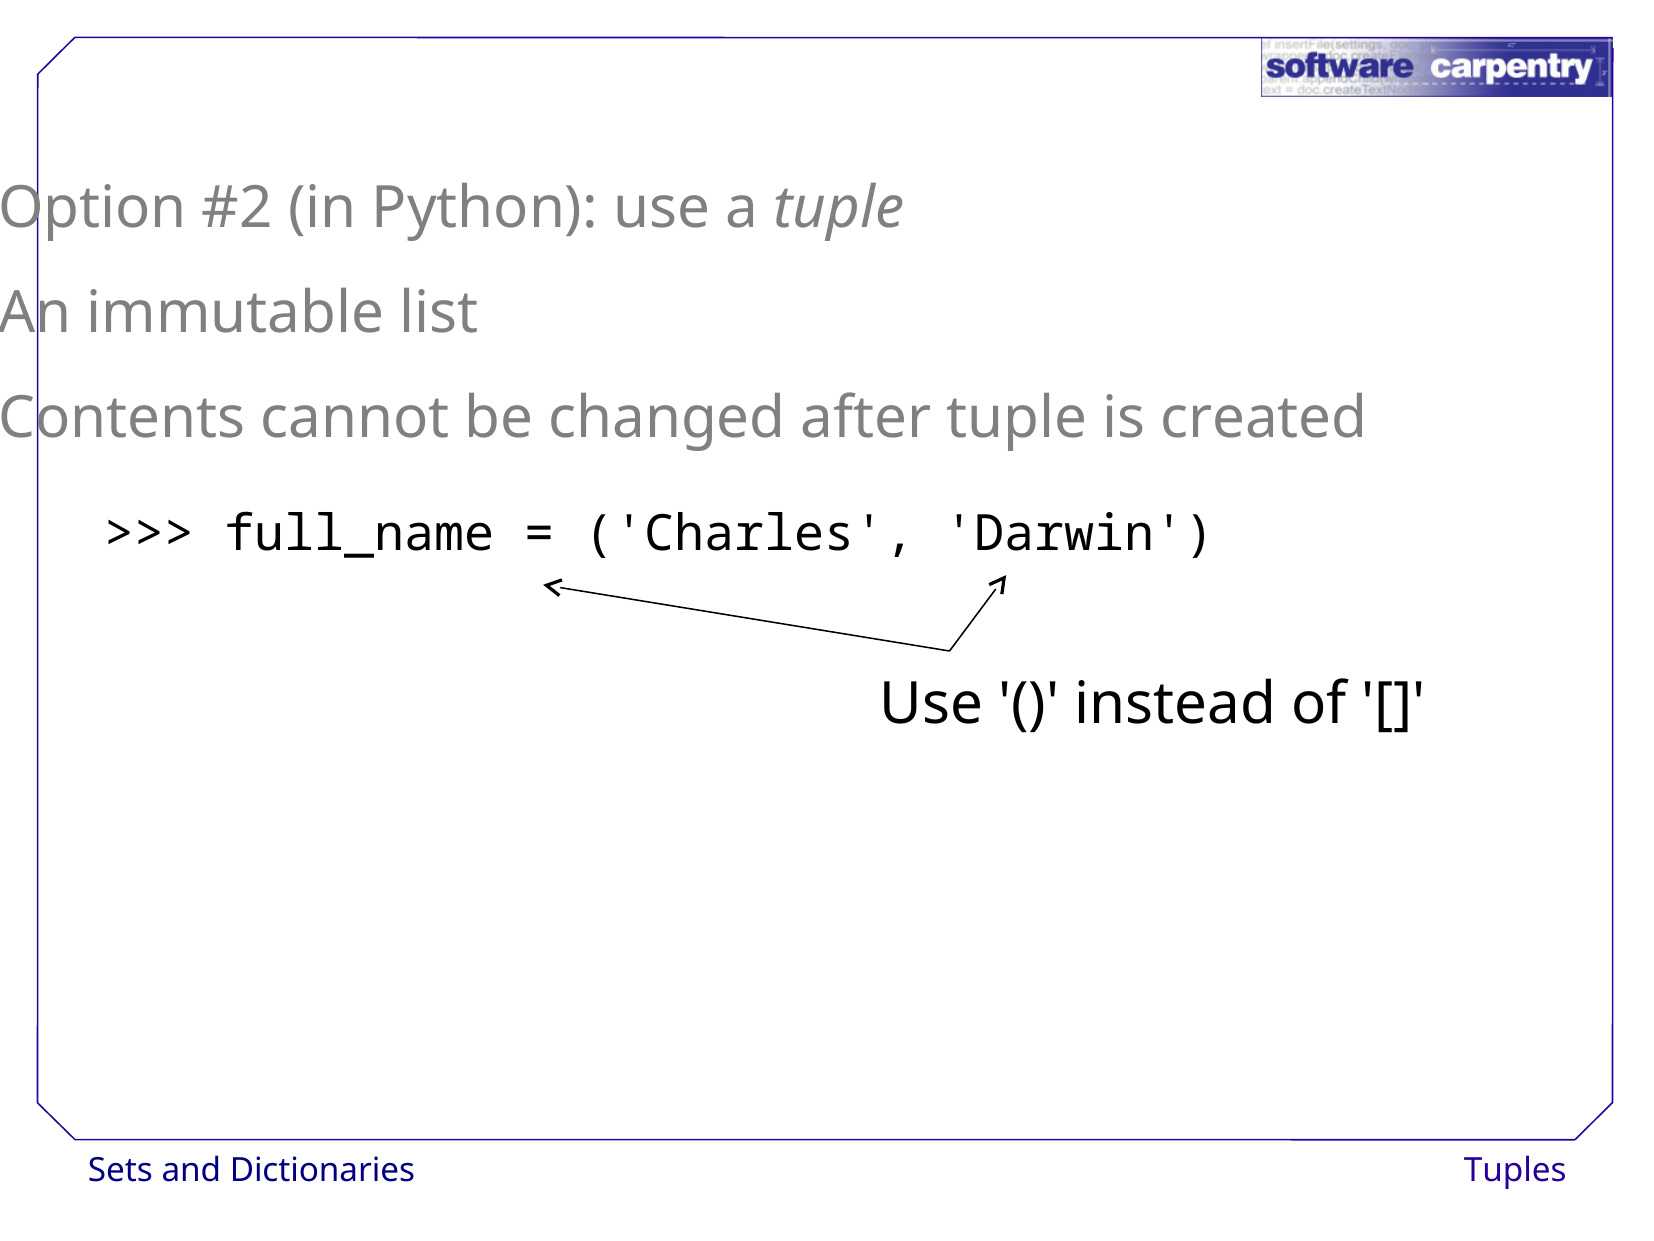

Option #2 (in Python): use a tuple
An immutable list
Contents cannot be changed after tuple is created
>>> full_name = ('Charles', 'Darwin')
Use '()' instead of '[]'